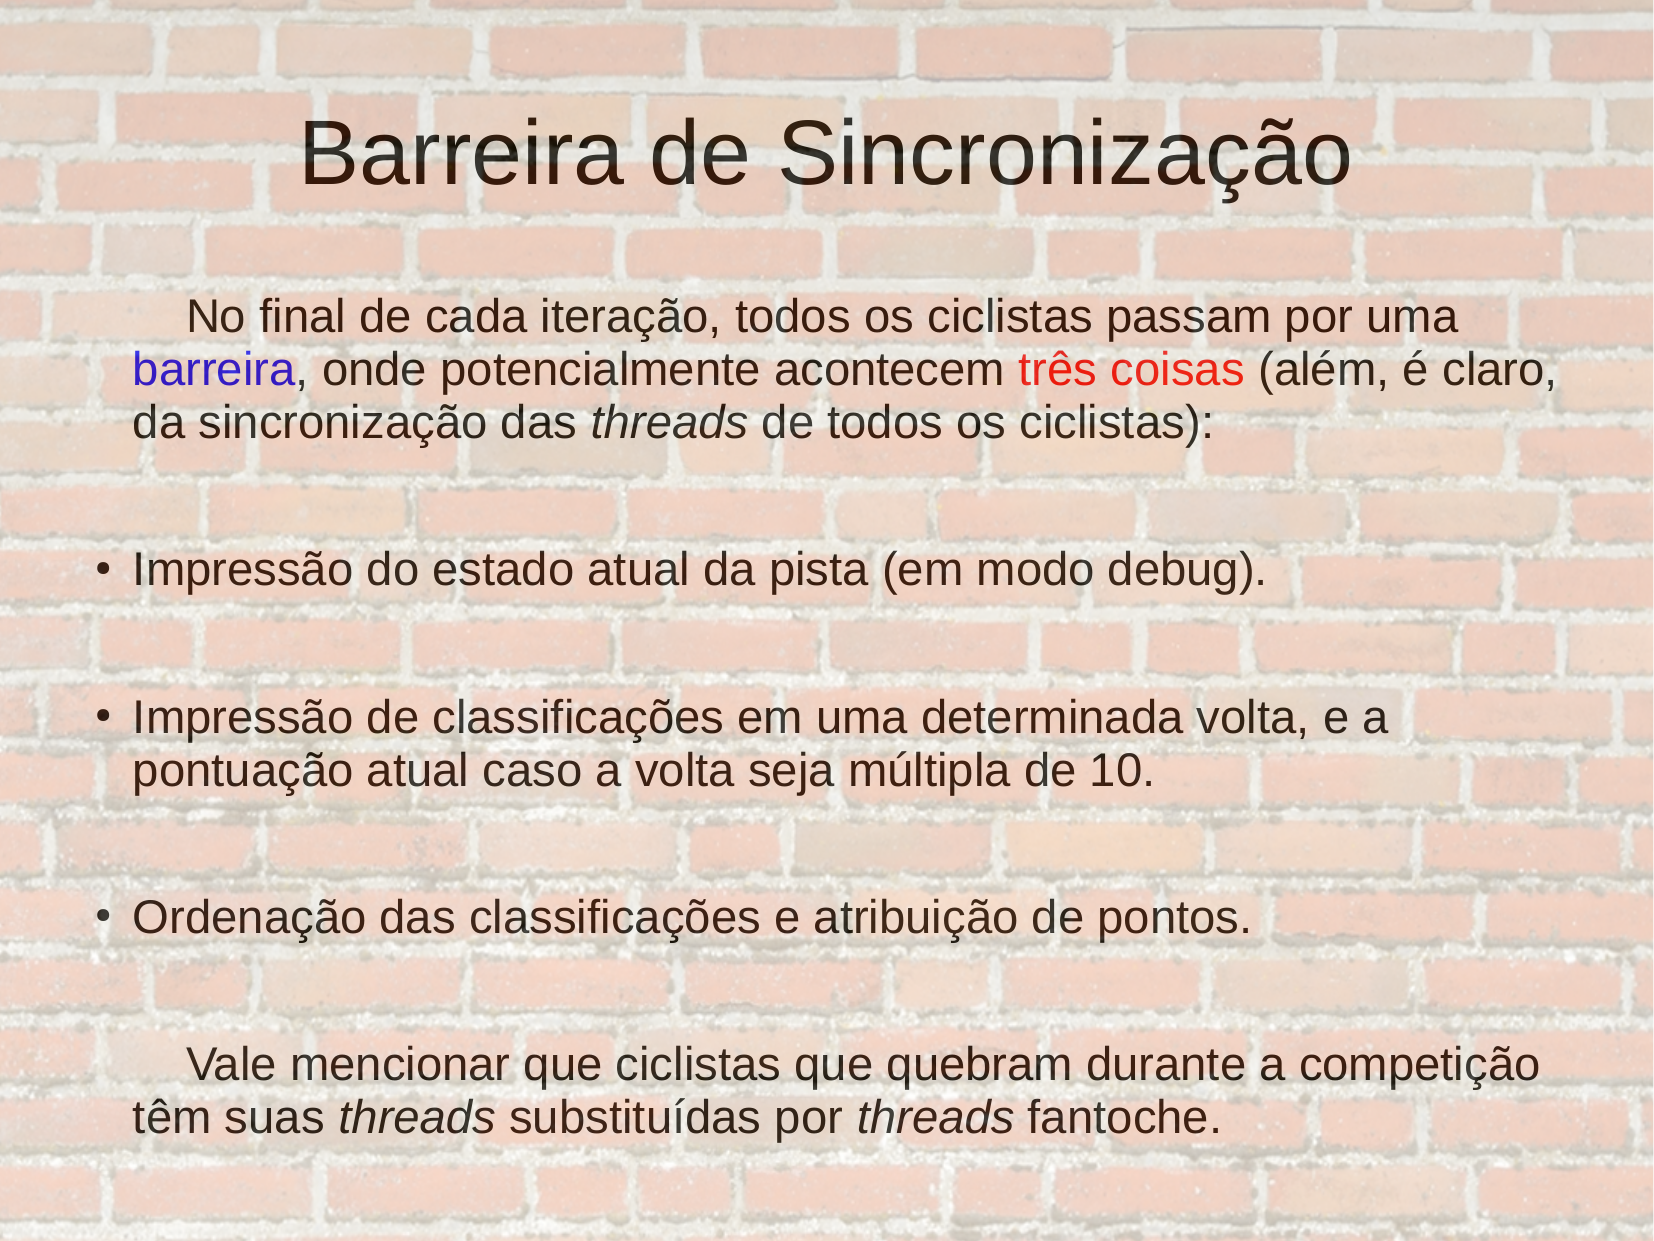

# Barreira de Sincronização
 No final de cada iteração, todos os ciclistas passam por uma barreira, onde potencialmente acontecem três coisas (além, é claro, da sincronização das threads de todos os ciclistas):
Impressão do estado atual da pista (em modo debug).
Impressão de classificações em uma determinada volta, e a pontuação atual caso a volta seja múltipla de 10.
Ordenação das classificações e atribuição de pontos.
 Vale mencionar que ciclistas que quebram durante a competição têm suas threads substituídas por threads fantoche.